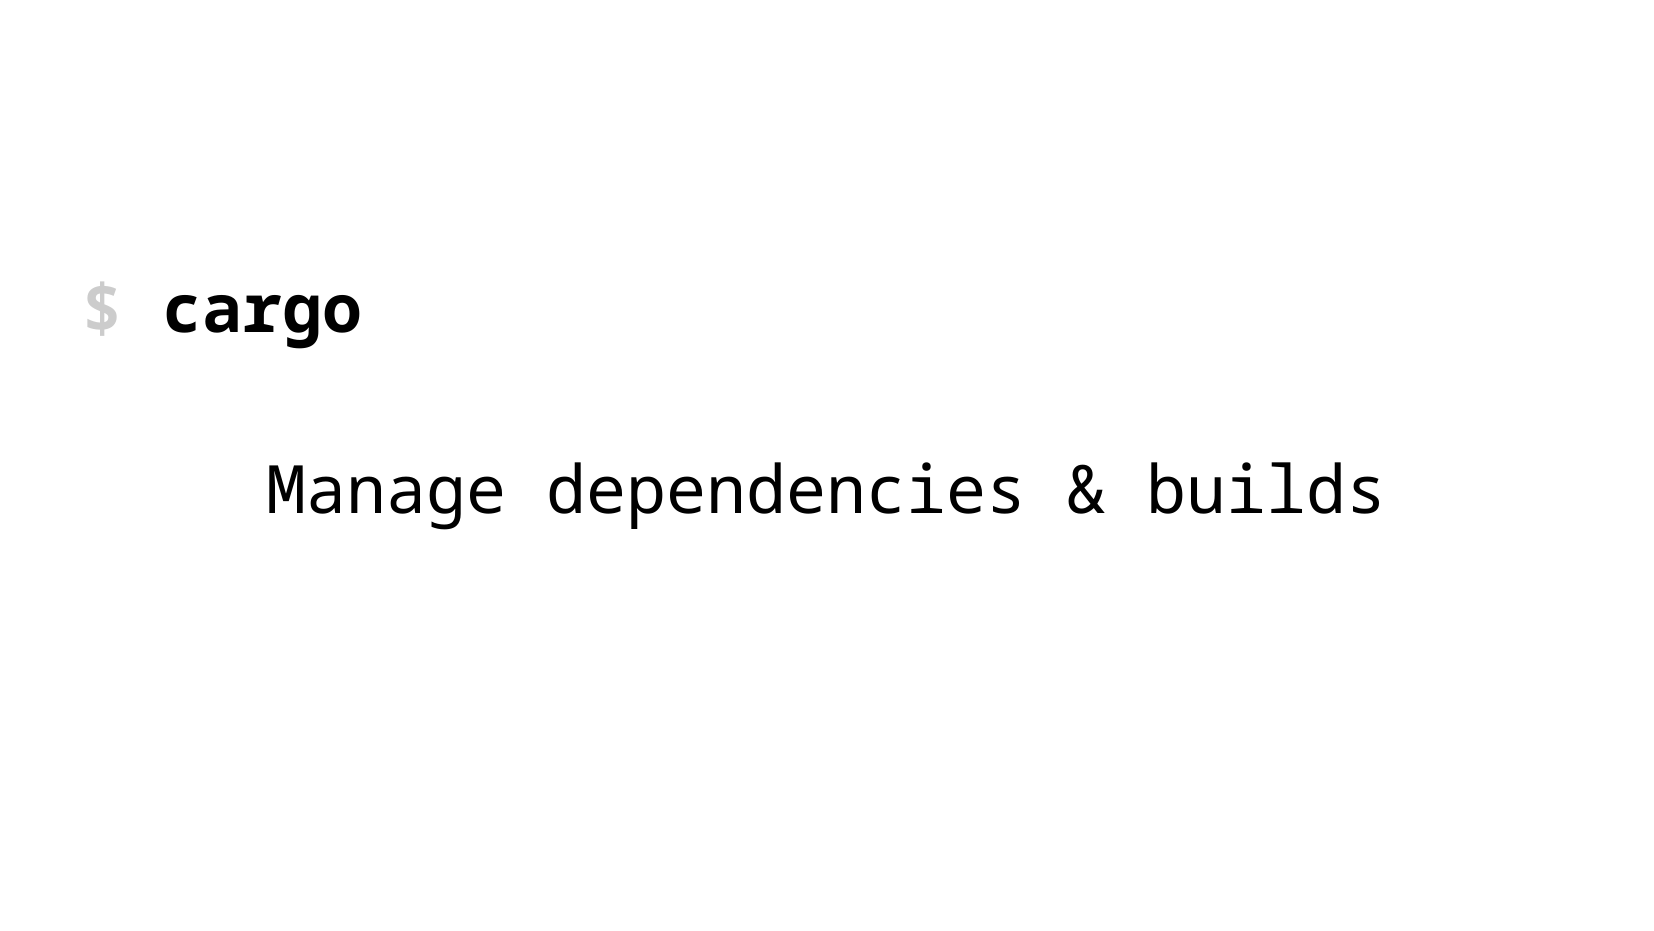

# $ cargo
Manage dependencies & builds